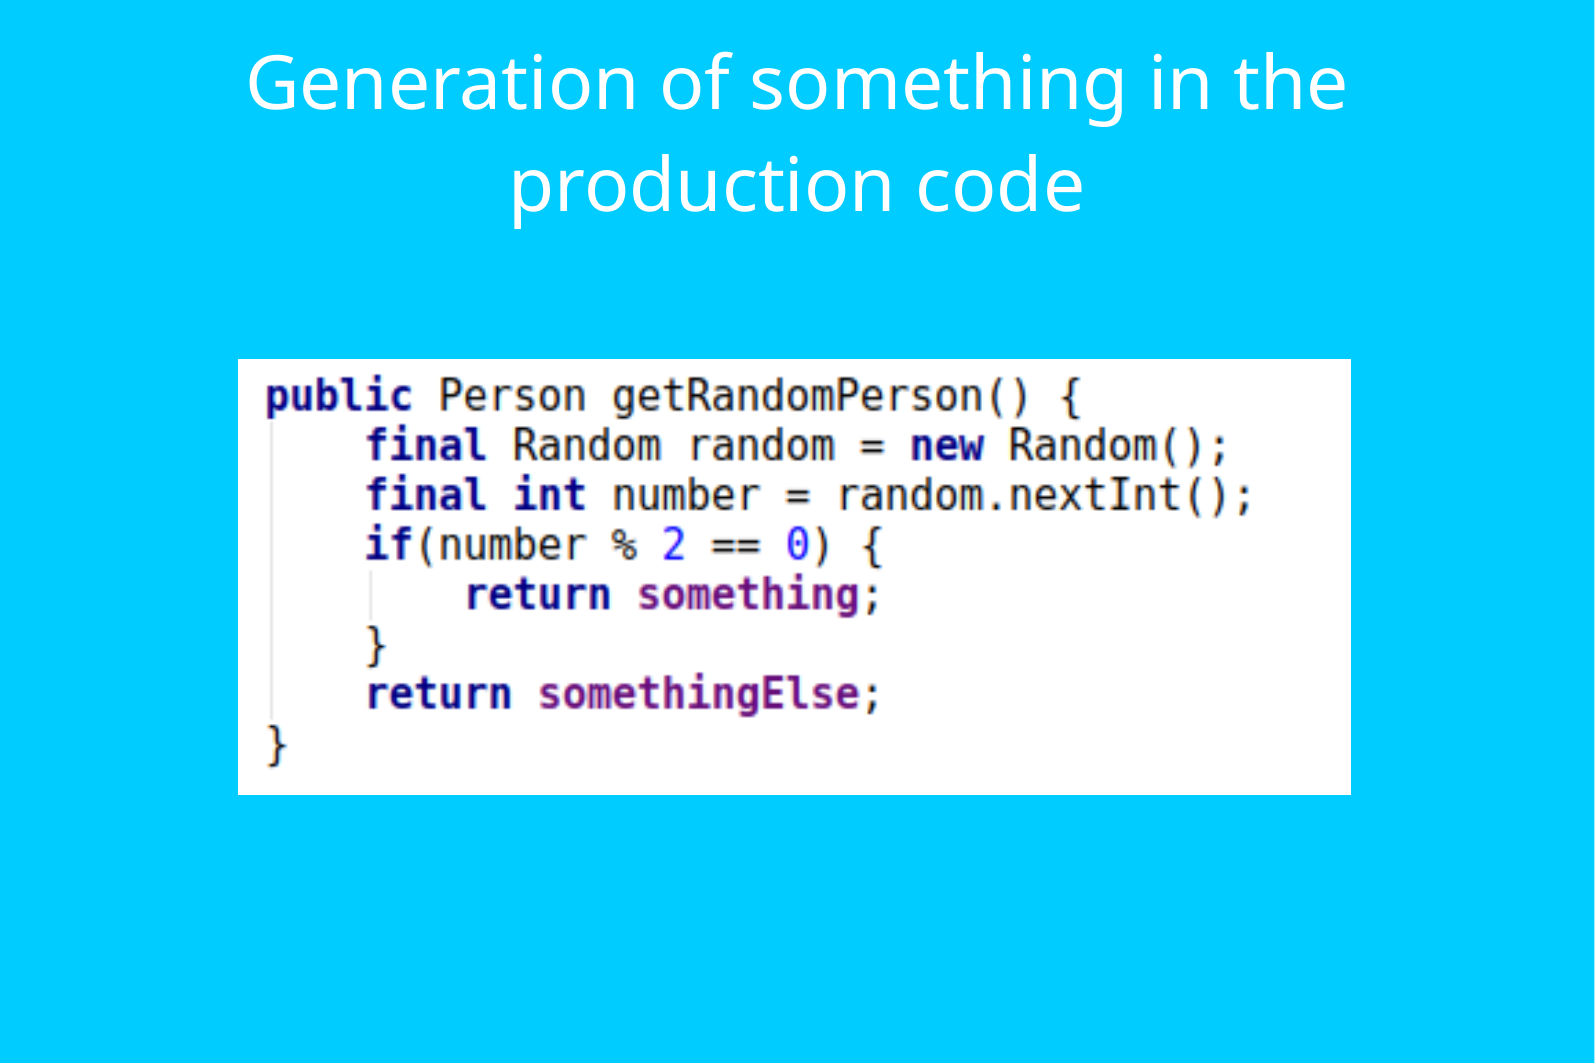

# Generation of something in the production code